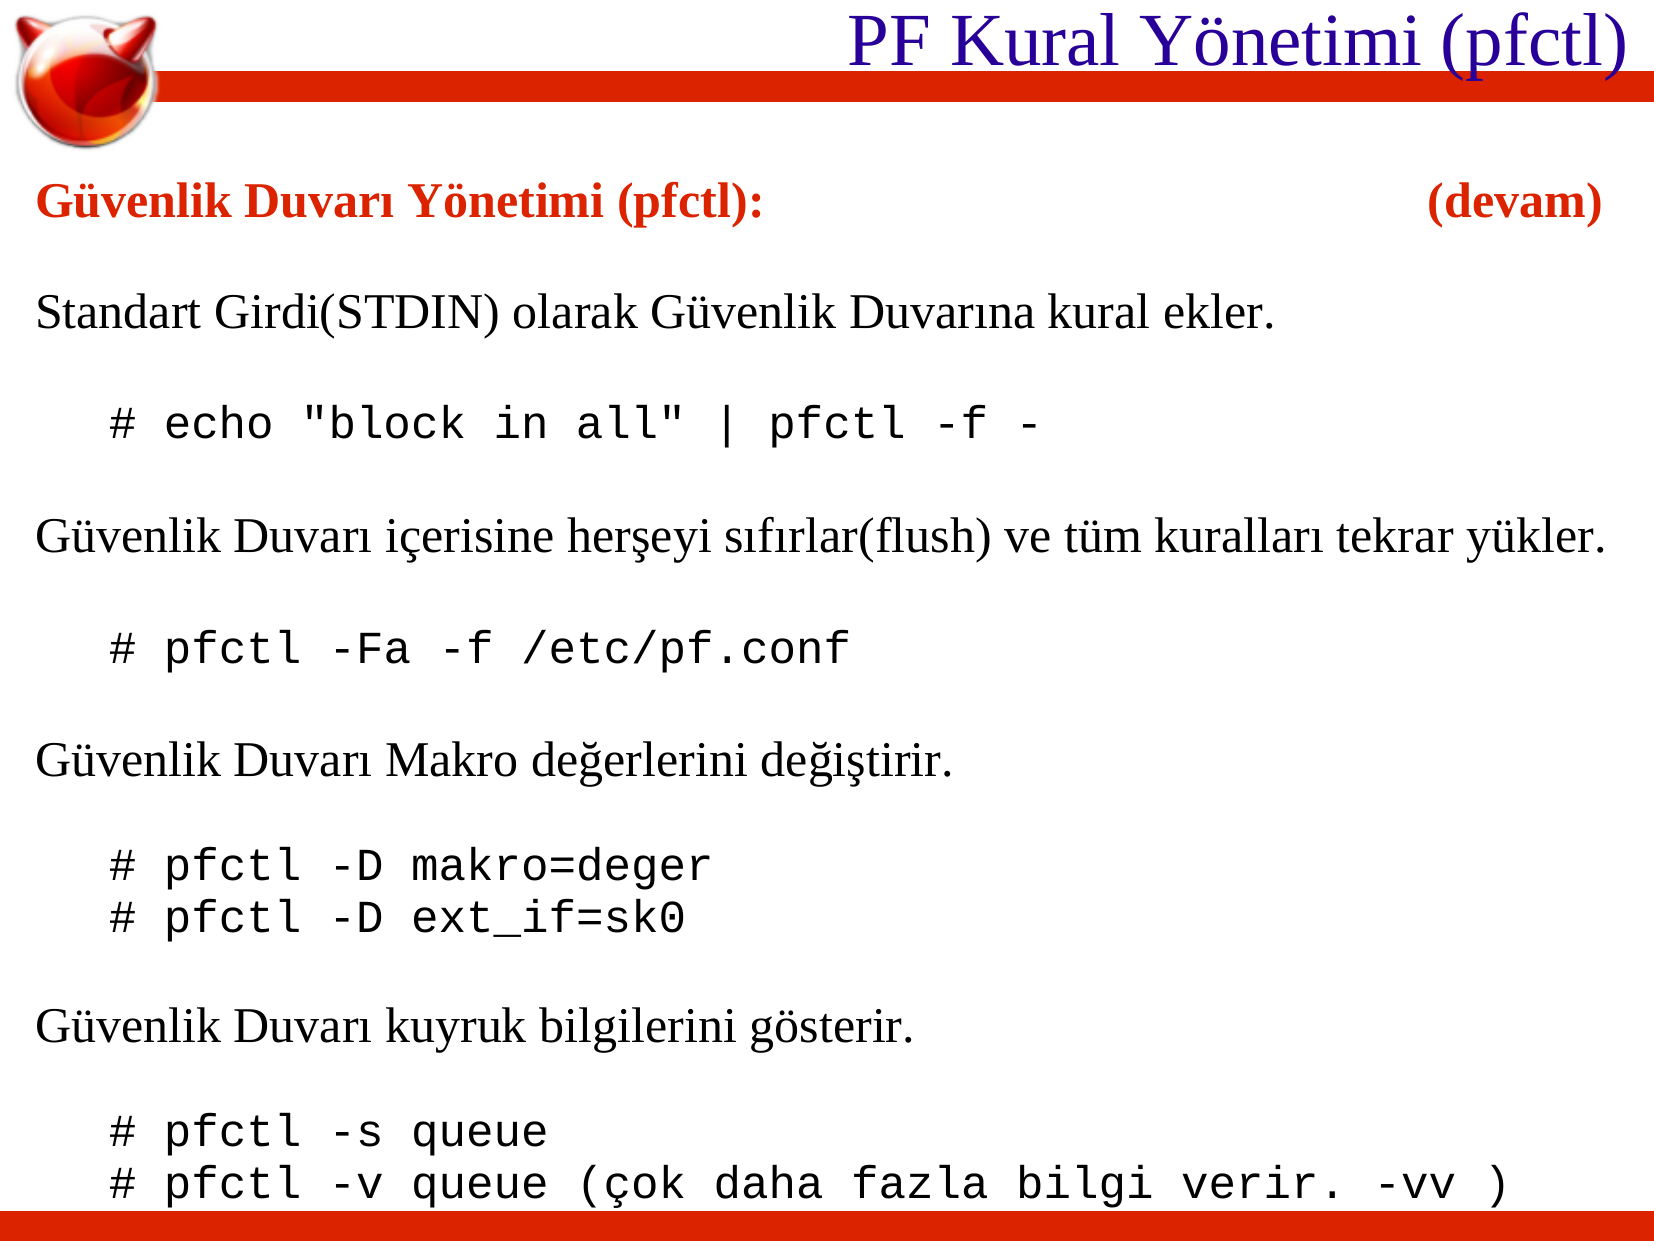

PF Kural Yönetimi (pfctl)
Güvenlik Duvarı Yönetimi (pfctl): (devam)
Standart Girdi(STDIN) olarak Güvenlik Duvarına kural ekler.
	# echo "block in all" | pfctl -f -
Güvenlik Duvarı içerisine herşeyi sıfırlar(flush) ve tüm kuralları tekrar yükler.
	# pfctl -Fa -f /etc/pf.conf
Güvenlik Duvarı Makro değerlerini değiştirir.
	# pfctl -D makro=deger
	# pfctl -D ext_if=sk0
Güvenlik Duvarı kuyruk bilgilerini gösterir.
	# pfctl -s queue
	# pfctl -v queue (çok daha fazla bilgi verir. -vv )